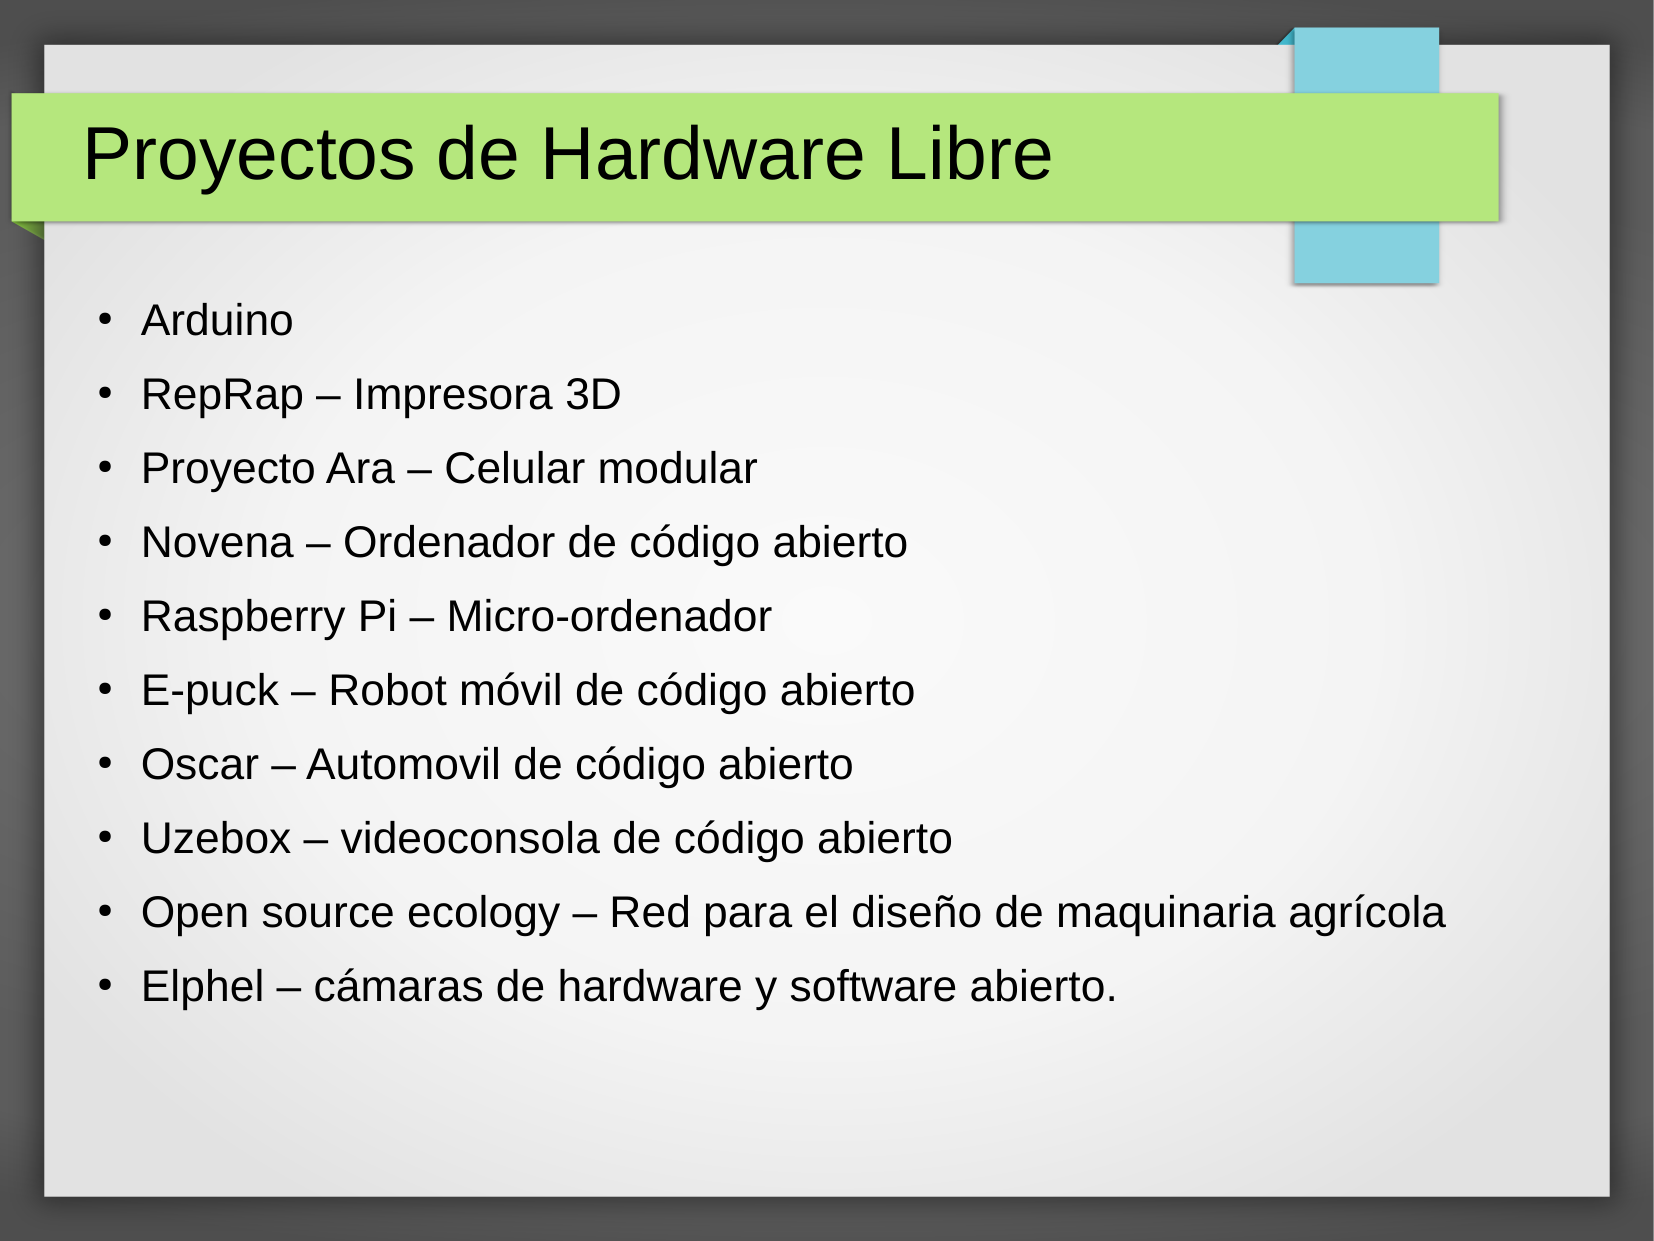

# Proyectos de Hardware Libre
Arduino
RepRap – Impresora 3D
Proyecto Ara – Celular modular
Novena – Ordenador de código abierto
Raspberry Pi – Micro-ordenador
E-puck – Robot móvil de código abierto
Oscar – Automovil de código abierto
Uzebox – videoconsola de código abierto
Open source ecology – Red para el diseño de maquinaria agrícola
Elphel – cámaras de hardware y software abierto.